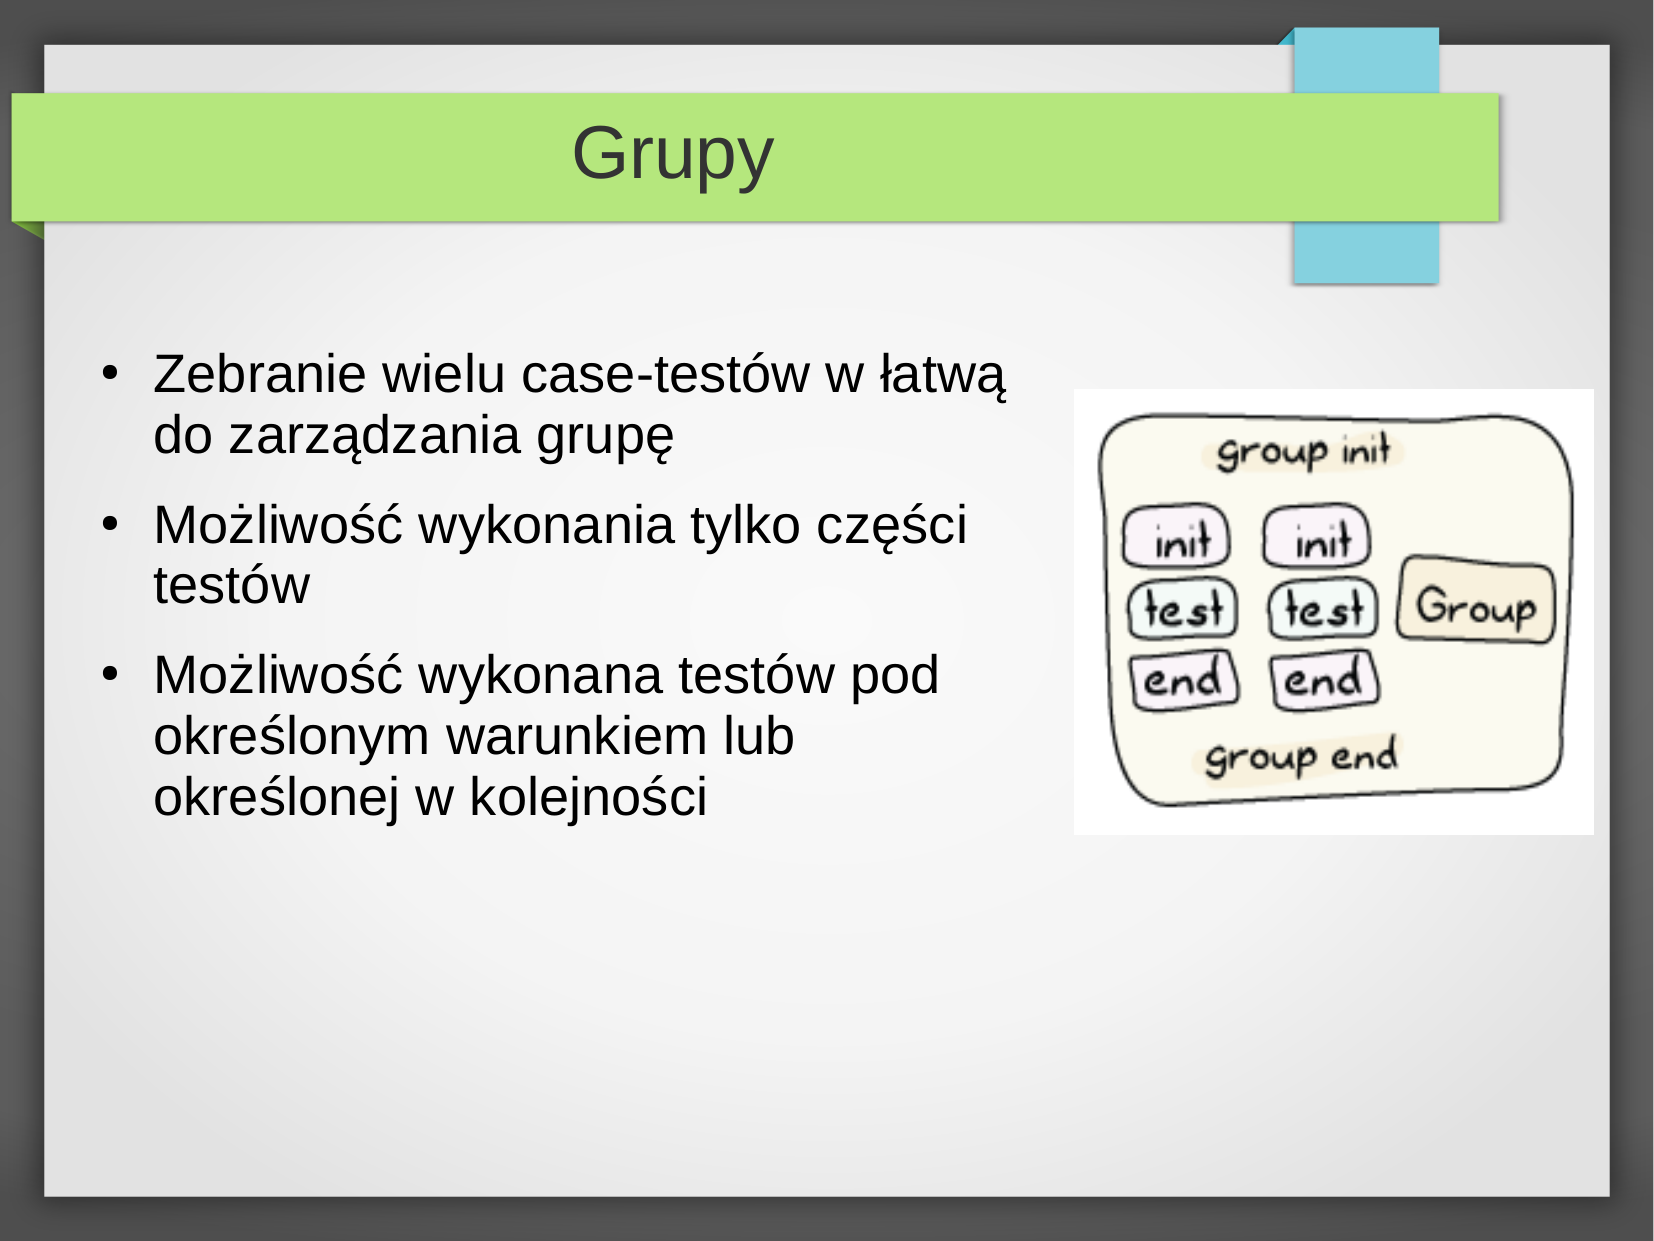

# Grupy
Zebranie wielu case-testów w łatwą do zarządzania grupę
Możliwość wykonania tylko części testów
Możliwość wykonana testów pod określonym warunkiem lub
określonej w kolejności